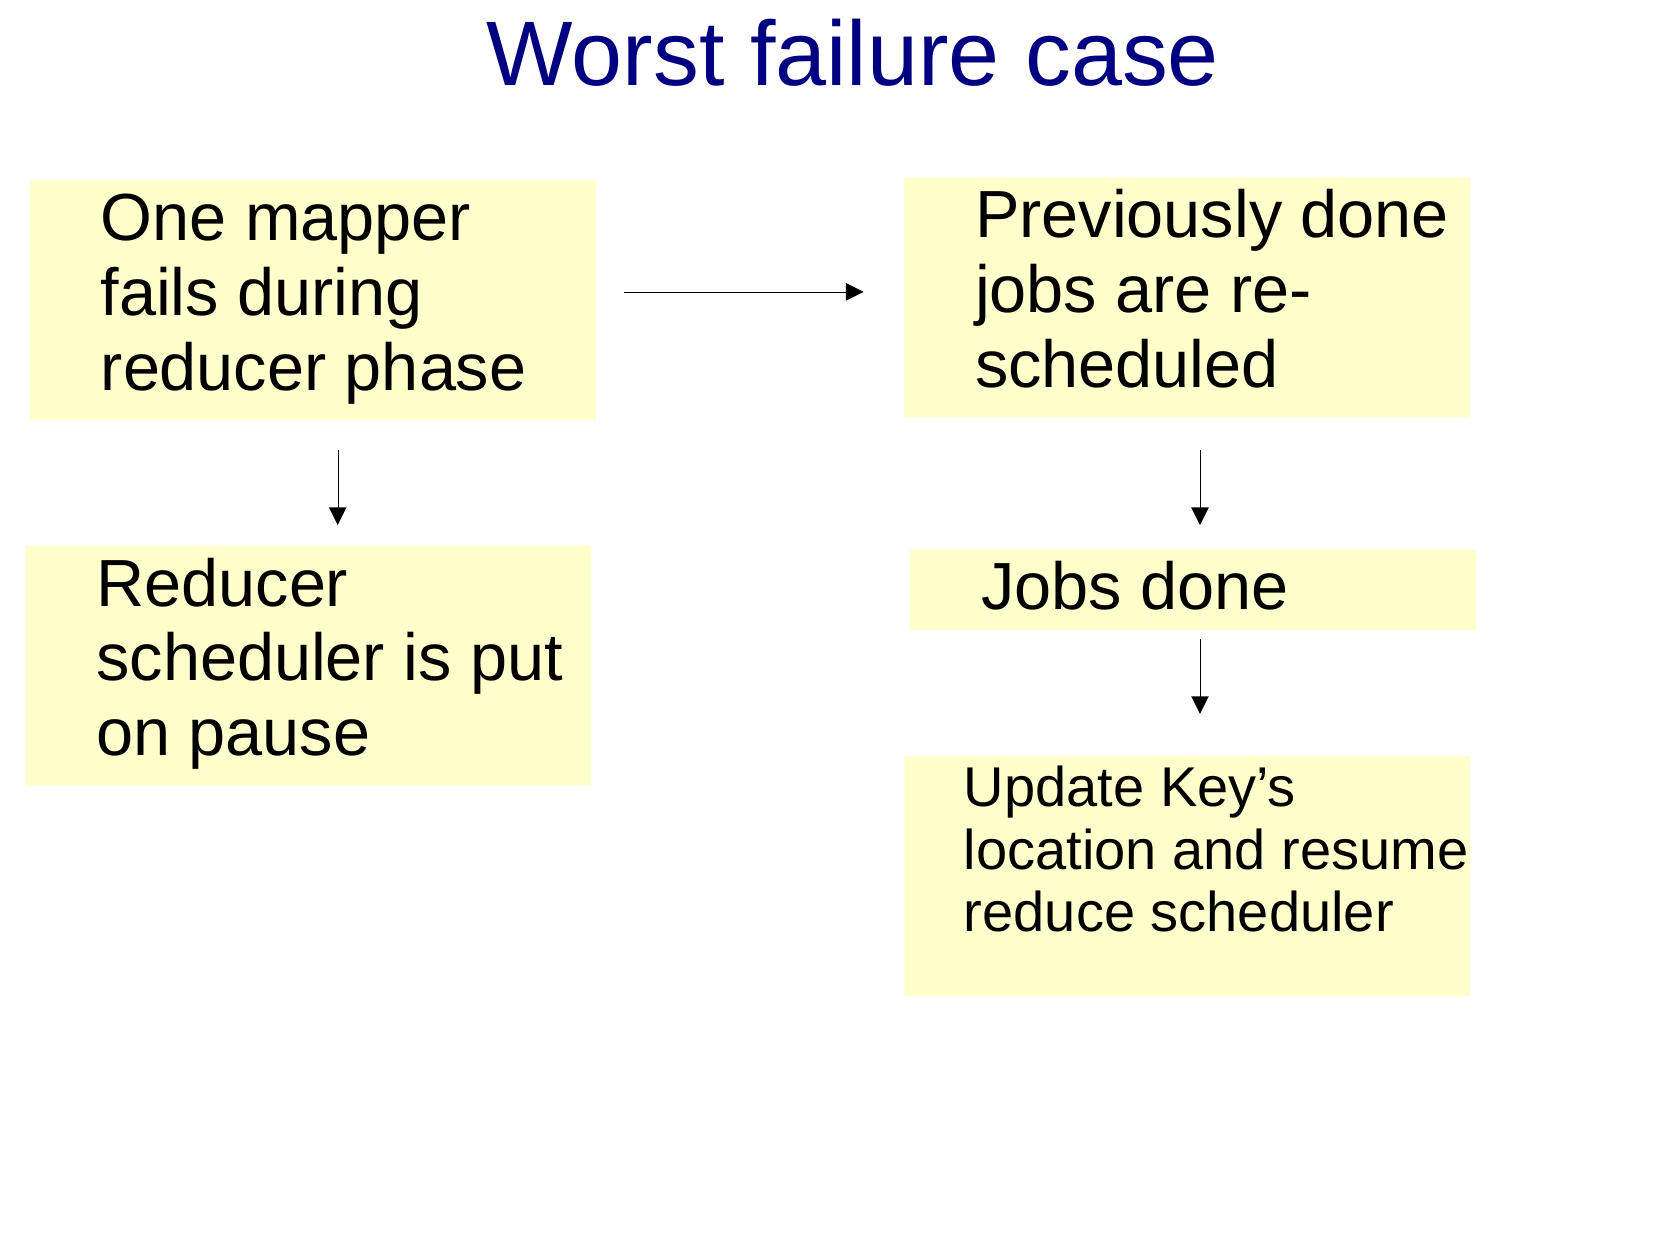

# Worst failure case
Previously done jobs are re-scheduled
One mapper fails during reducer phase
Reducer scheduler is put on pause
Jobs done
Update Key’s location and resume reduce scheduler